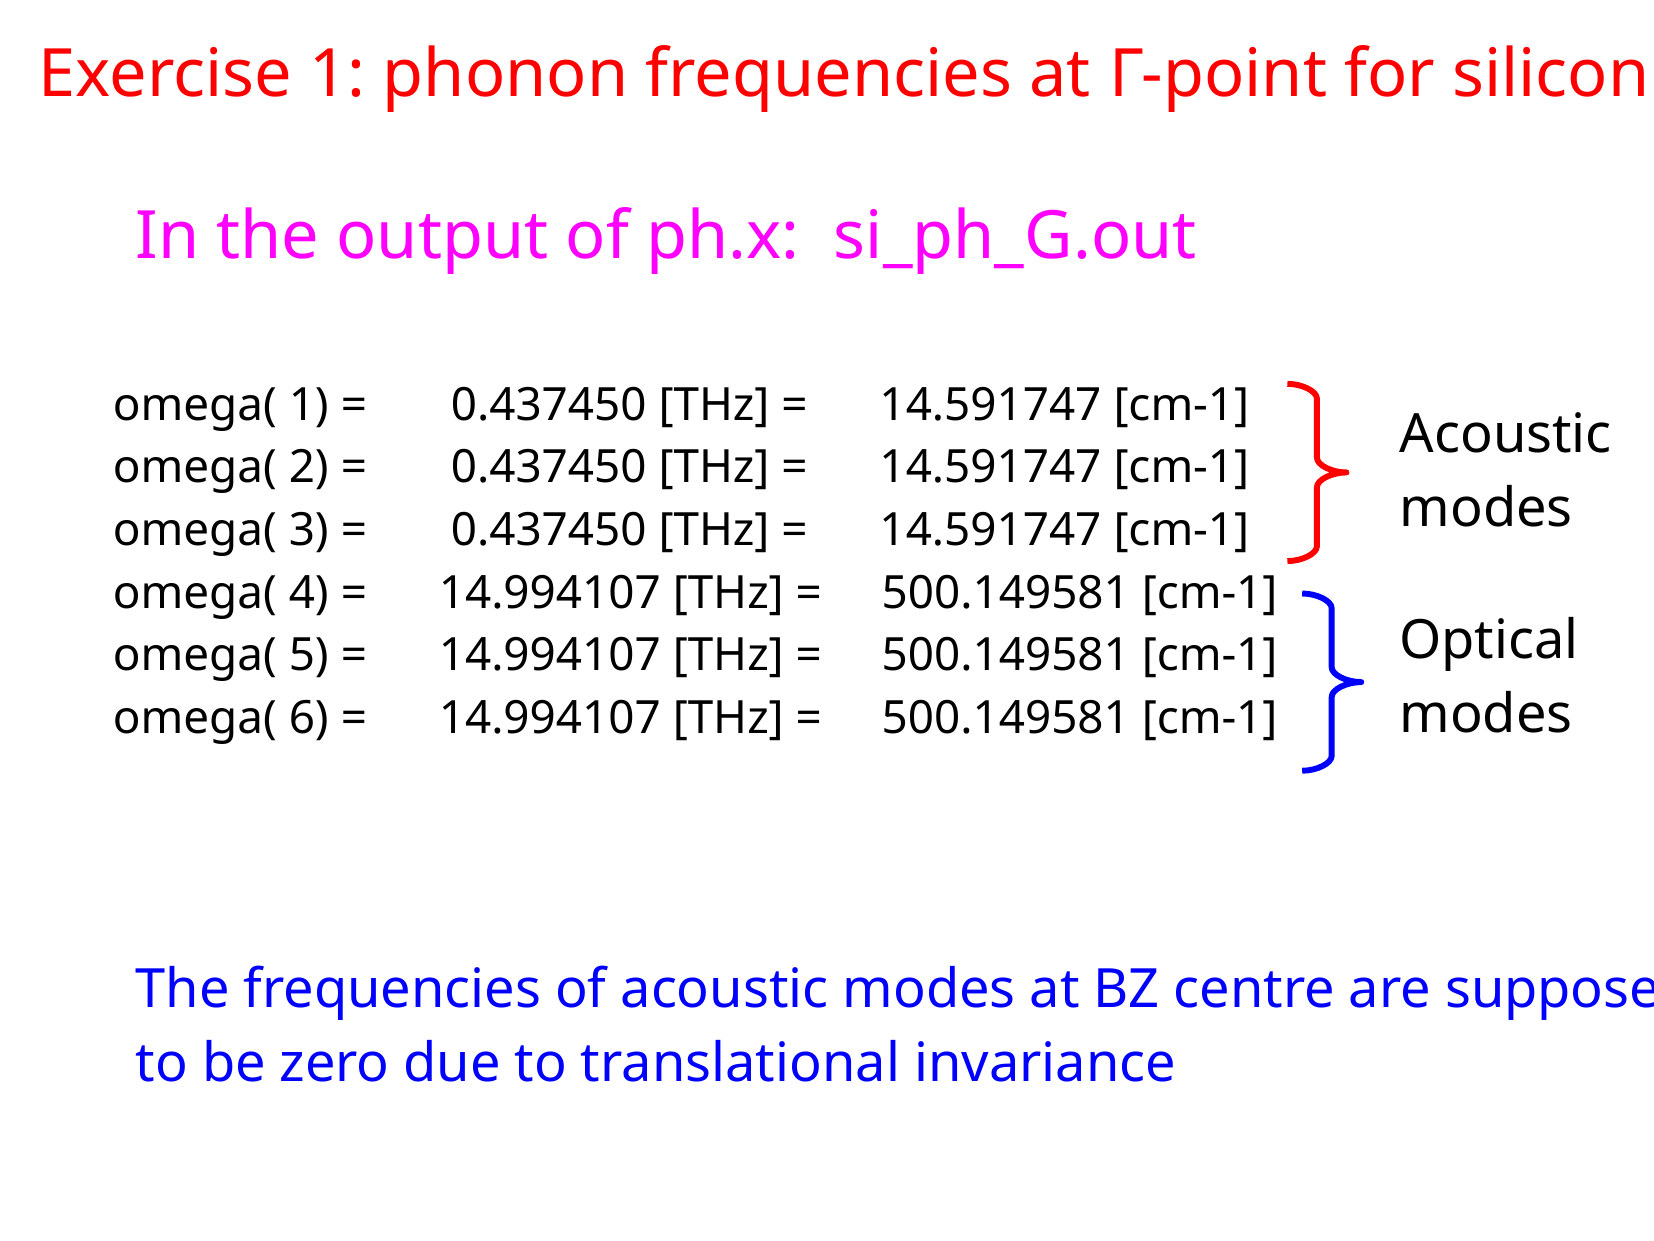

# Exercise 1: phonon frequencies at Γ-point for silicon
In the output of ph.x: si_ph_G.out
 omega( 1) = 0.437450 [THz] = 14.591747 [cm-1]
 omega( 2) = 0.437450 [THz] = 14.591747 [cm-1]
 omega( 3) = 0.437450 [THz] = 14.591747 [cm-1]
 omega( 4) = 14.994107 [THz] = 500.149581 [cm-1]
 omega( 5) = 14.994107 [THz] = 500.149581 [cm-1]
 omega( 6) = 14.994107 [THz] = 500.149581 [cm-1]
Acoustic
modes
Optical
modes
The frequencies of acoustic modes at BZ centre are supposed
to be zero due to translational invariance